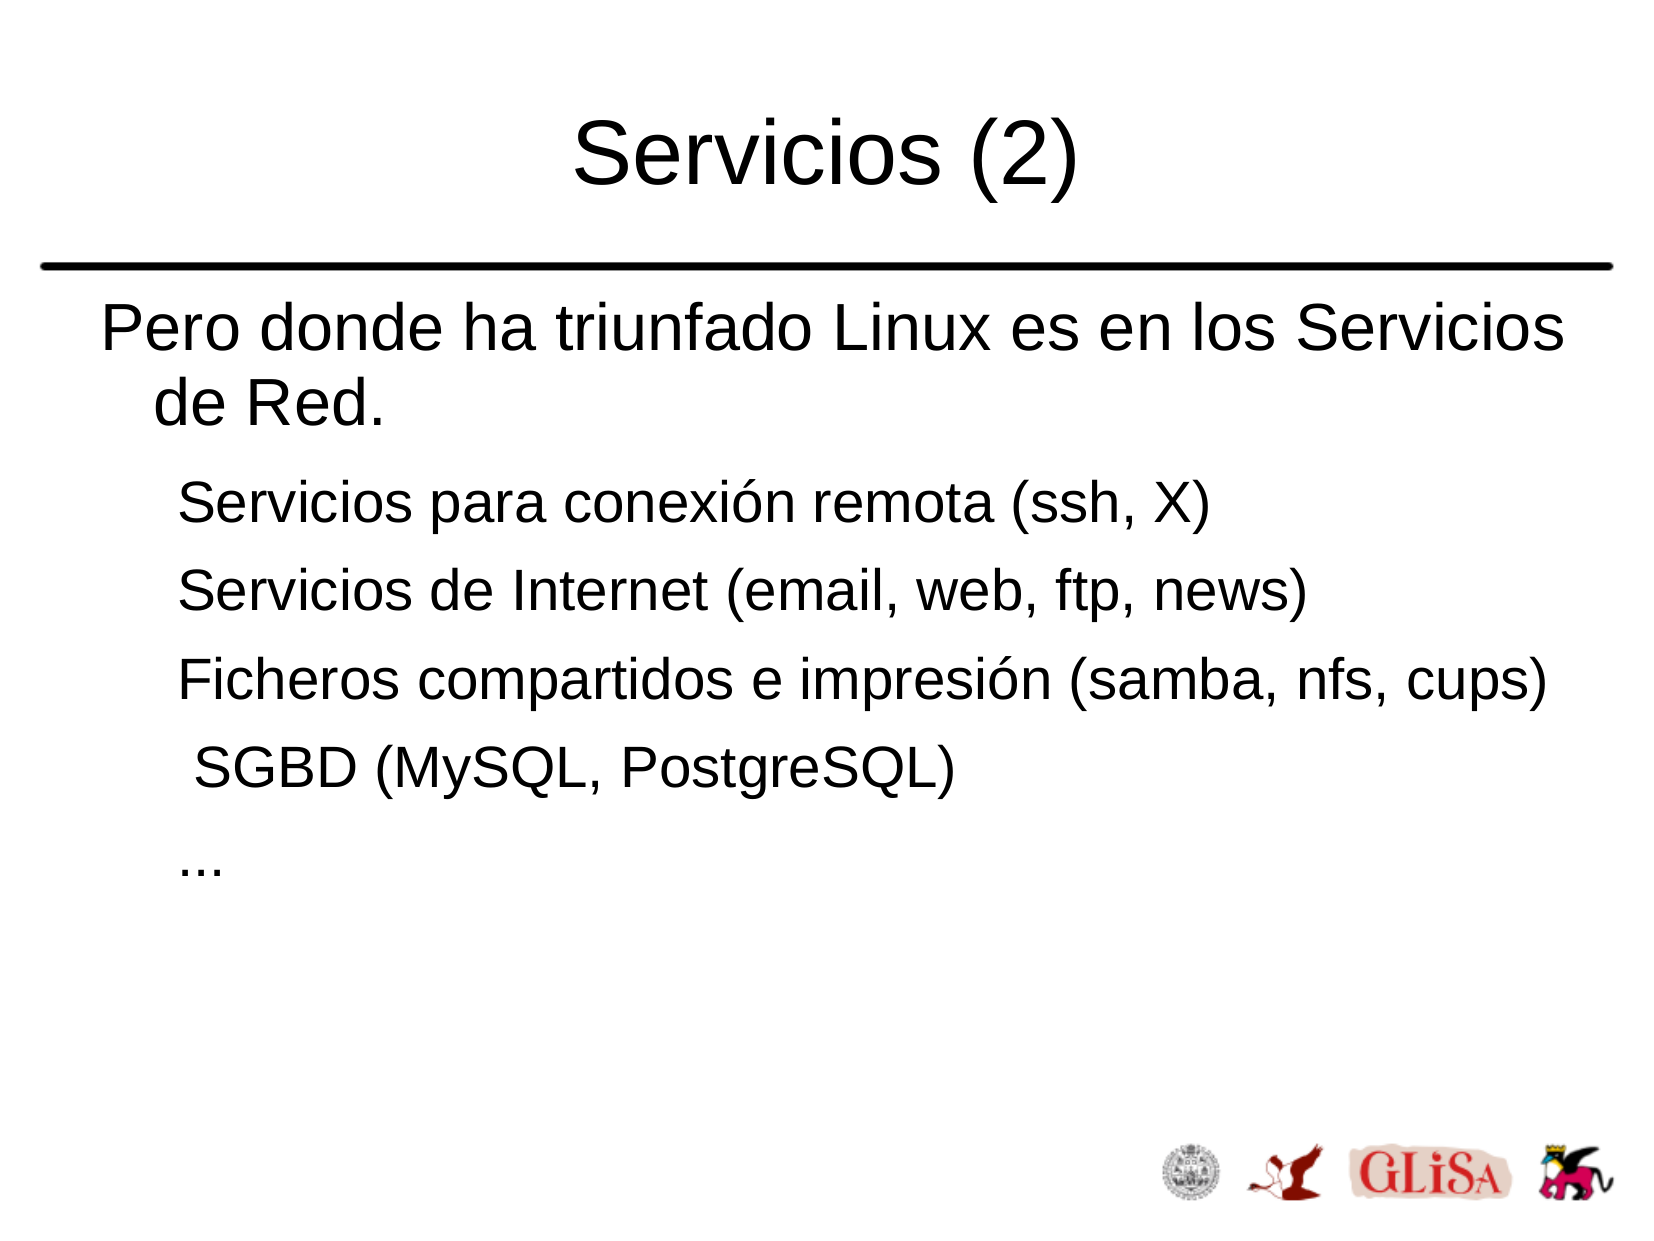

# Servicios (2)
Pero donde ha triunfado Linux es en los Servicios de Red.
Servicios para conexión remota (ssh, X)
Servicios de Internet (email, web, ftp, news)
Ficheros compartidos e impresión (samba, nfs, cups)
 SGBD (MySQL, PostgreSQL)
...